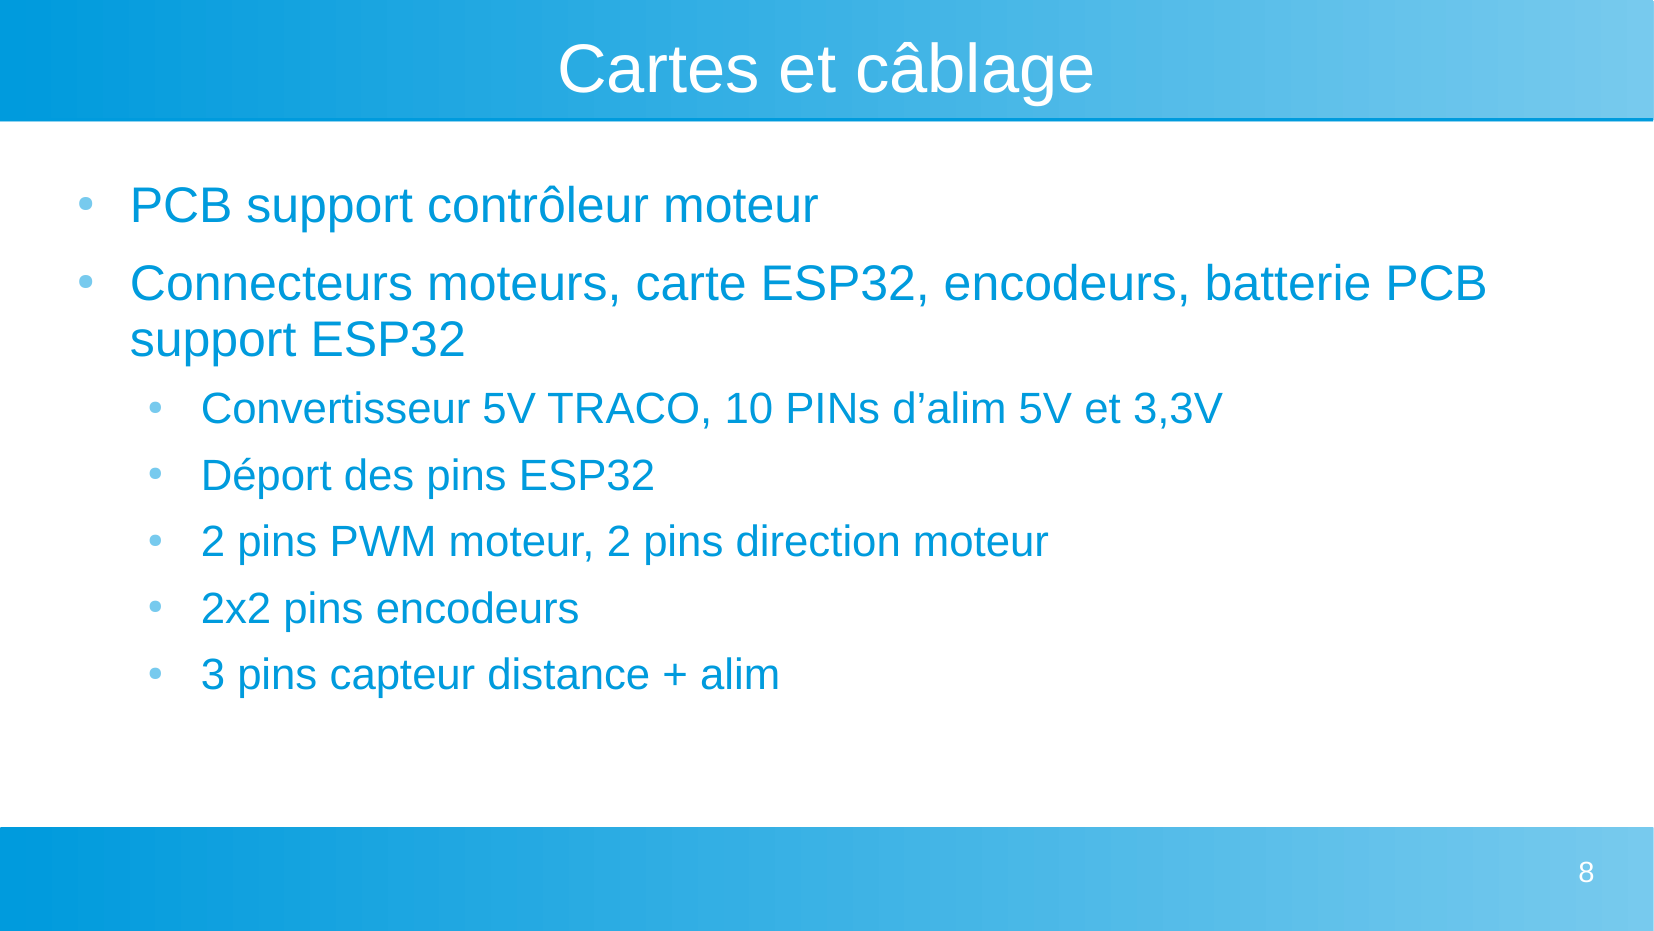

# Cartes et câblage
PCB support contrôleur moteur
Connecteurs moteurs, carte ESP32, encodeurs, batterie PCB support ESP32
Convertisseur 5V TRACO, 10 PINs d’alim 5V et 3,3V
Déport des pins ESP32
2 pins PWM moteur, 2 pins direction moteur
2x2 pins encodeurs
3 pins capteur distance + alim
8